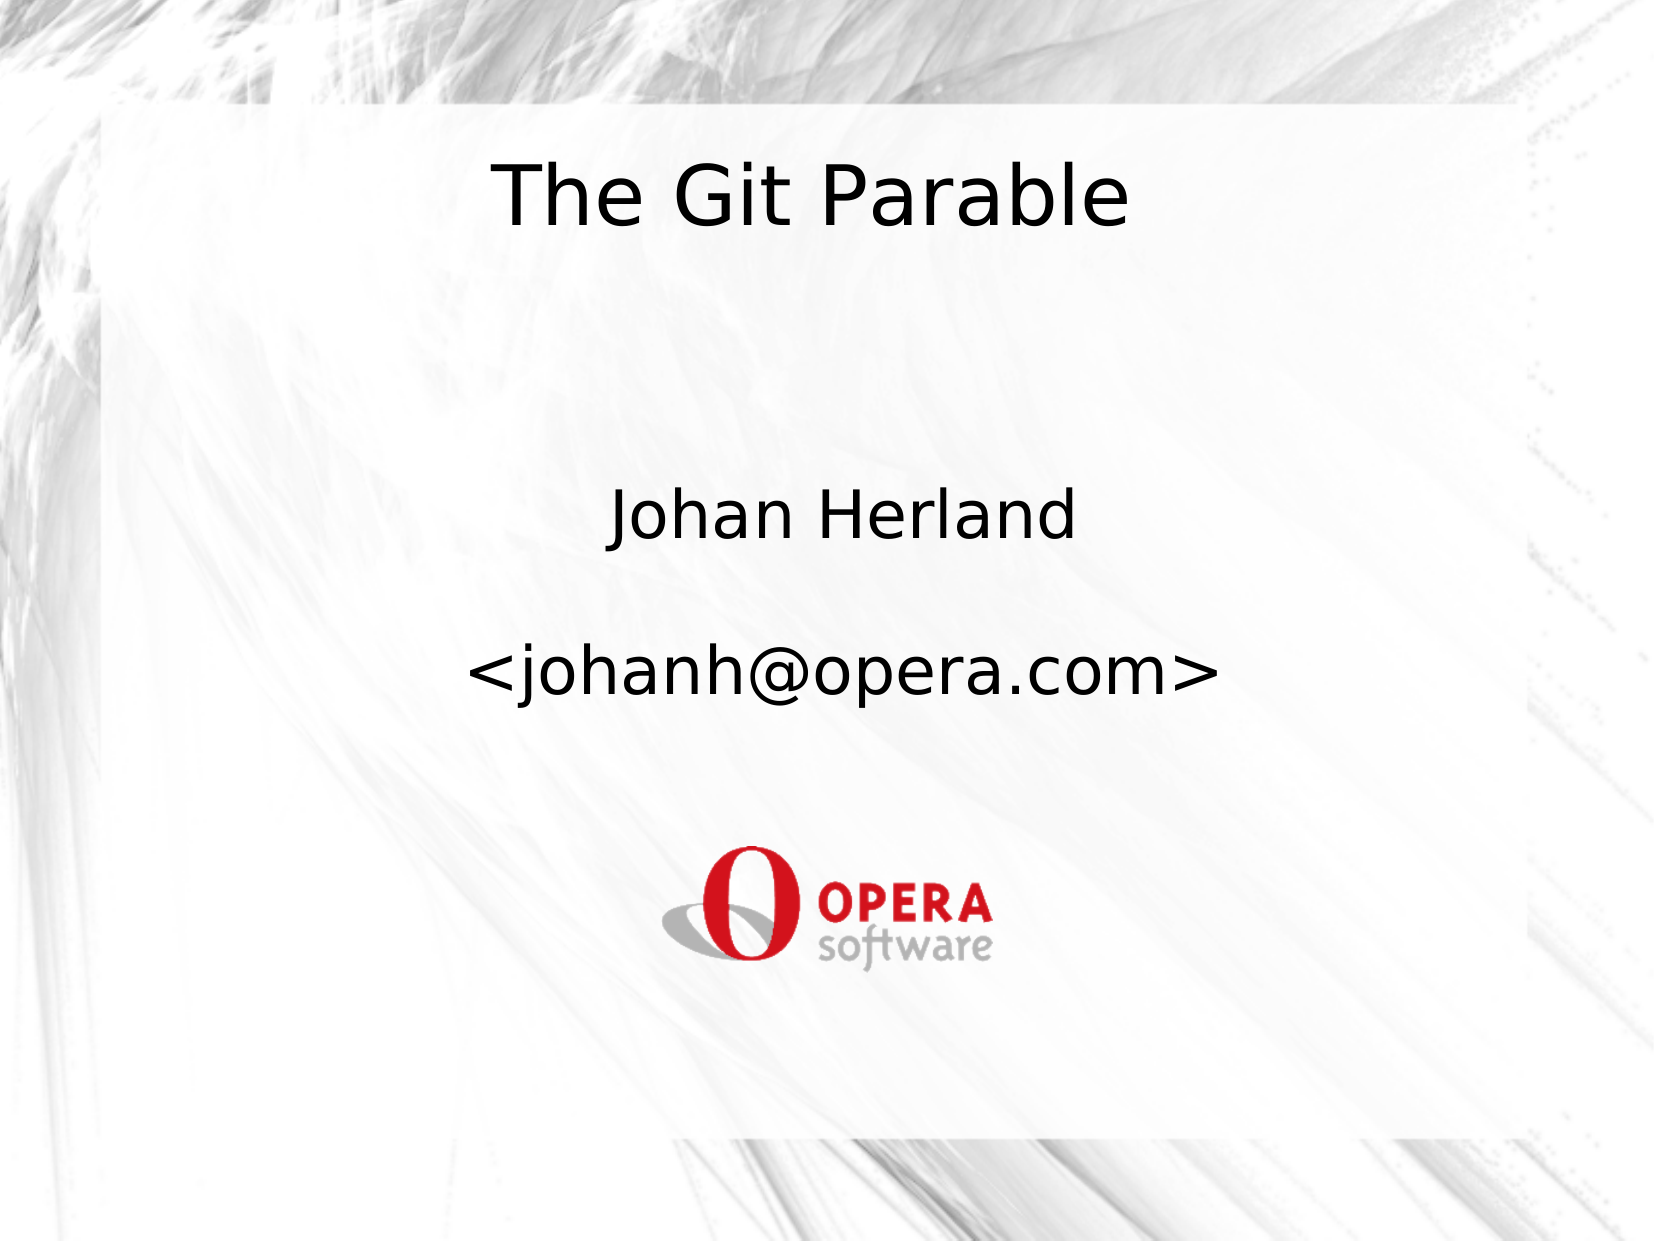

# The Git Parable
Johan Herland
<johanh@opera.com>